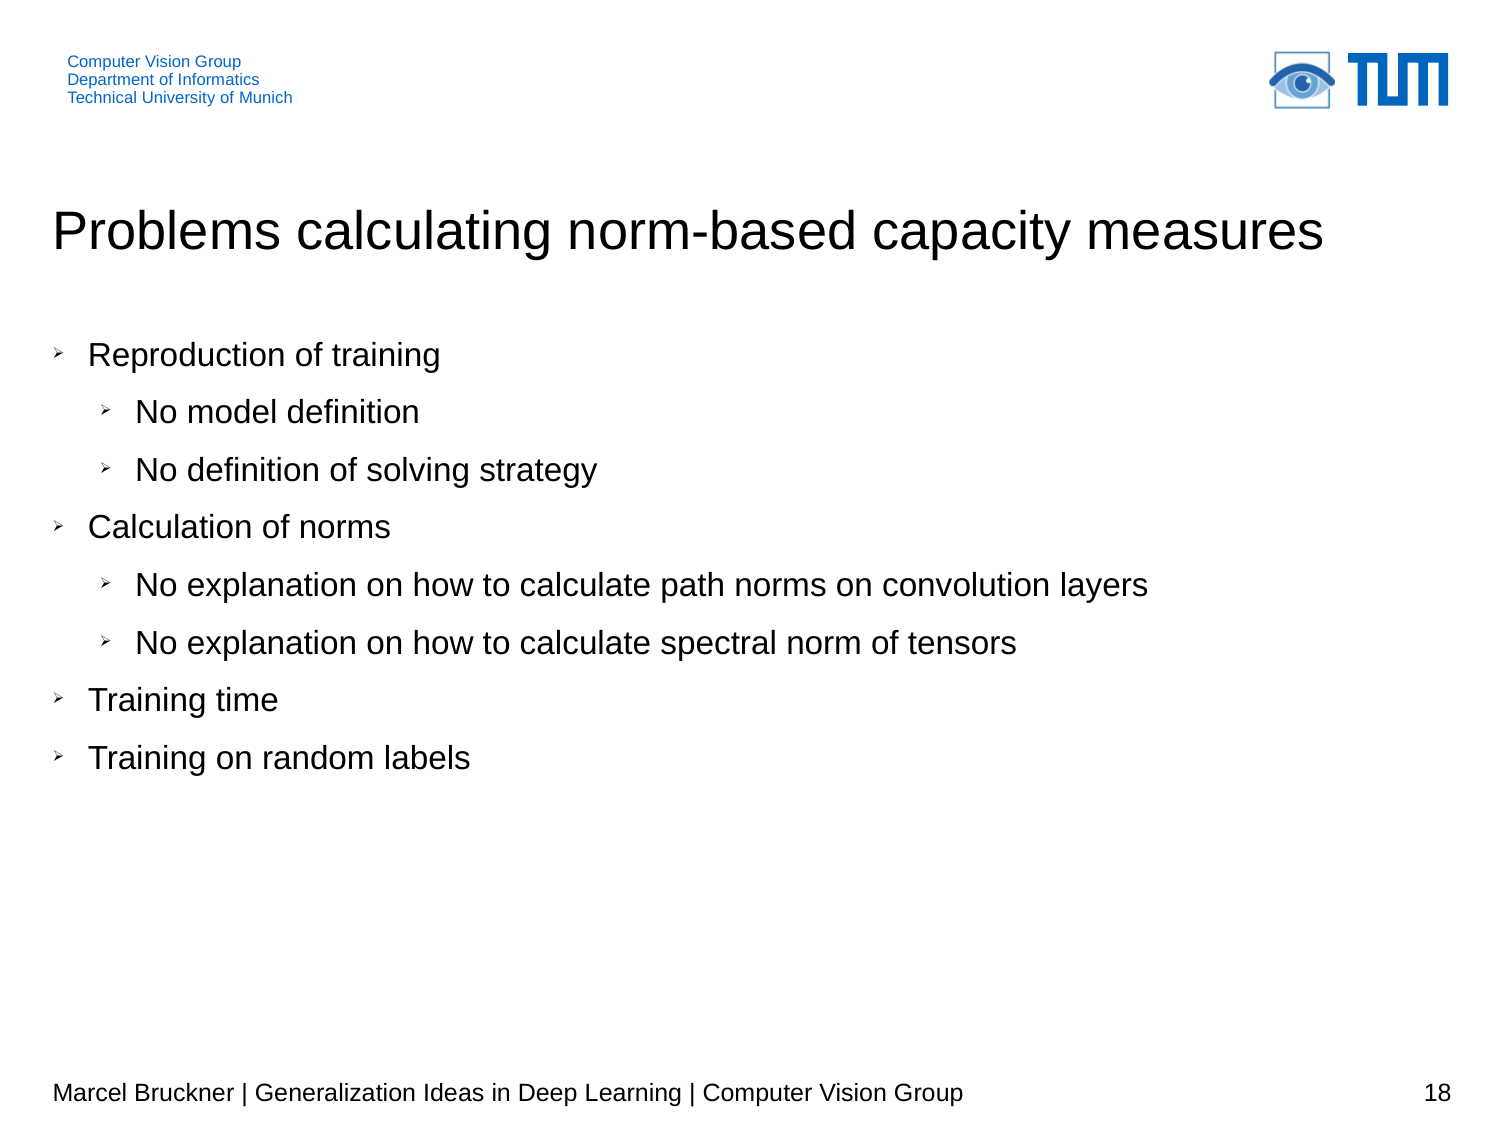

# Problems calculating norm-based capacity measures
Reproduction of training
No model definition
No definition of solving strategy
Calculation of norms
No explanation on how to calculate path norms on convolution layers
No explanation on how to calculate spectral norm of tensors
Training time
Training on random labels
Marcel Bruckner | Generalization Ideas in Deep Learning | Computer Vision Group
18